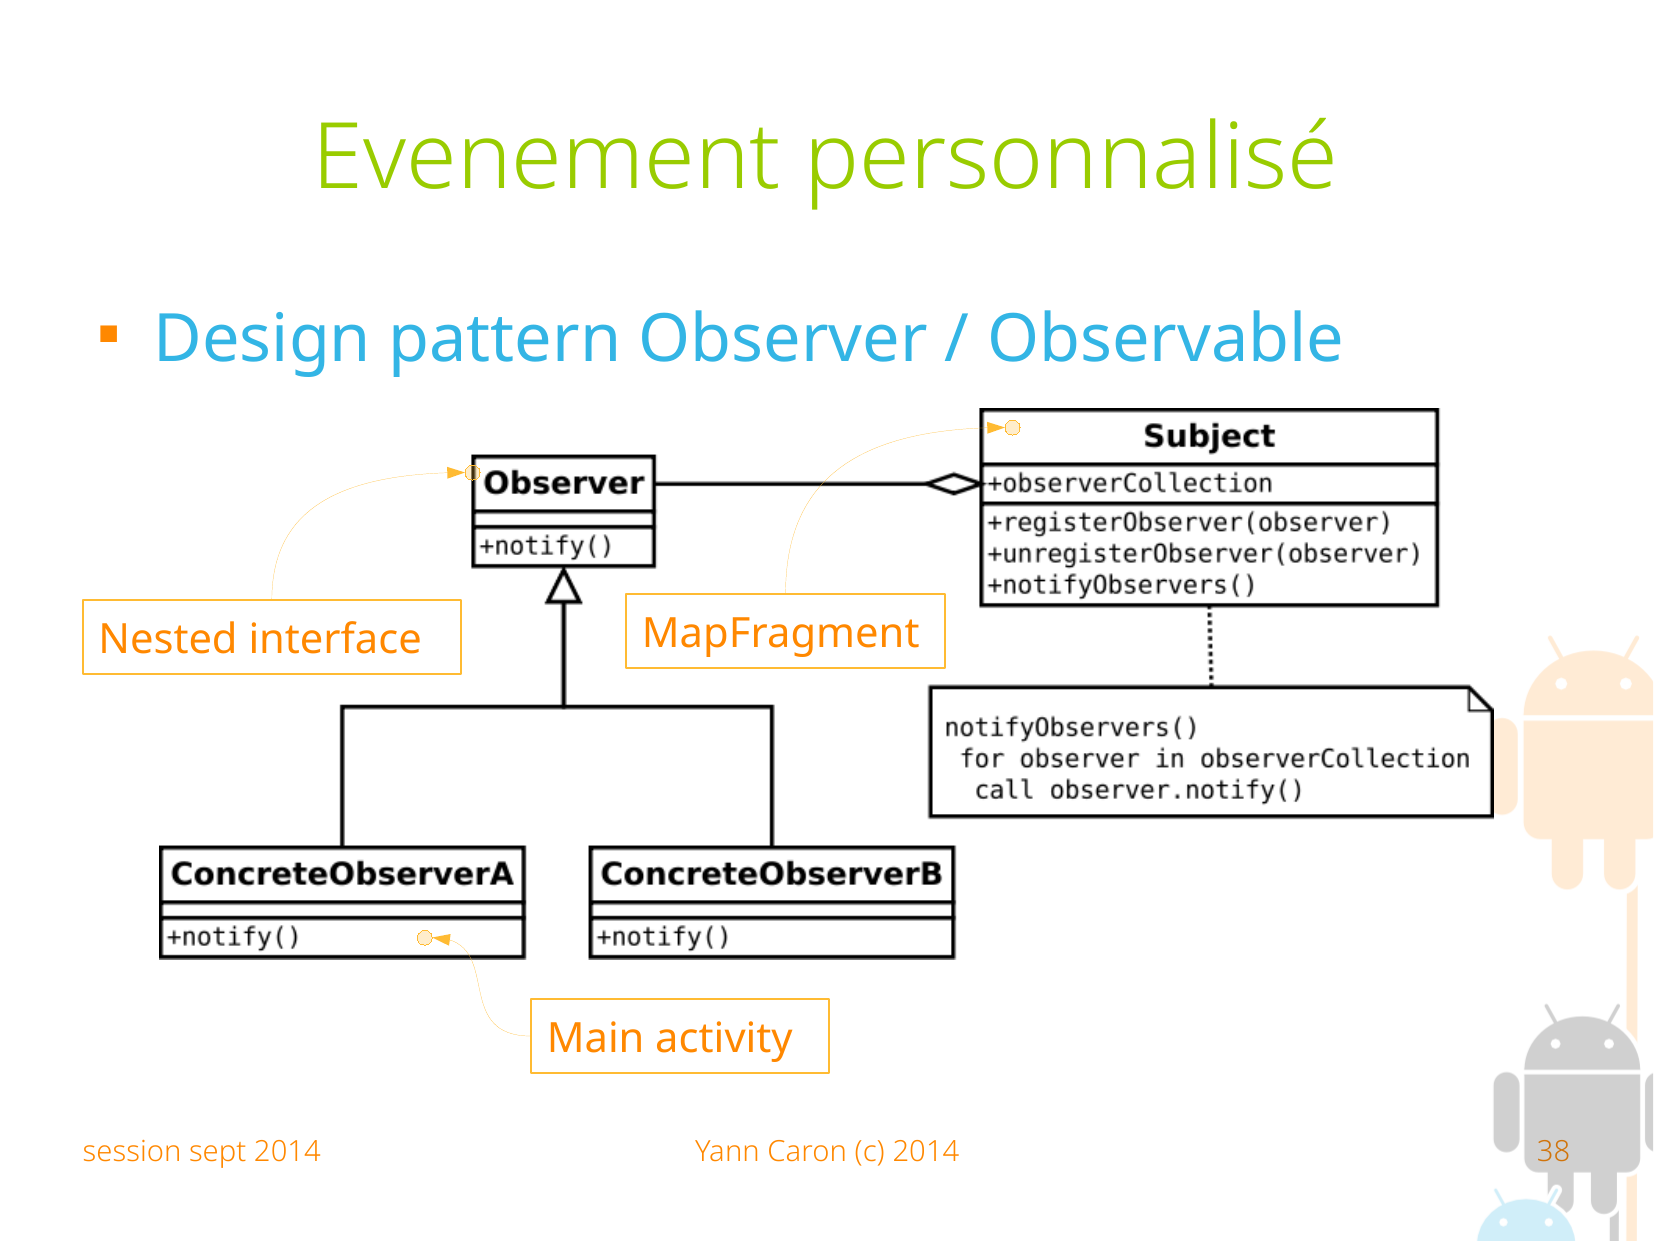

# Evenement personnalisé
Design pattern Observer / Observable
MapFragment
Nested interface
Main activity
session sept 2014
Yann Caron (c) 2014
38